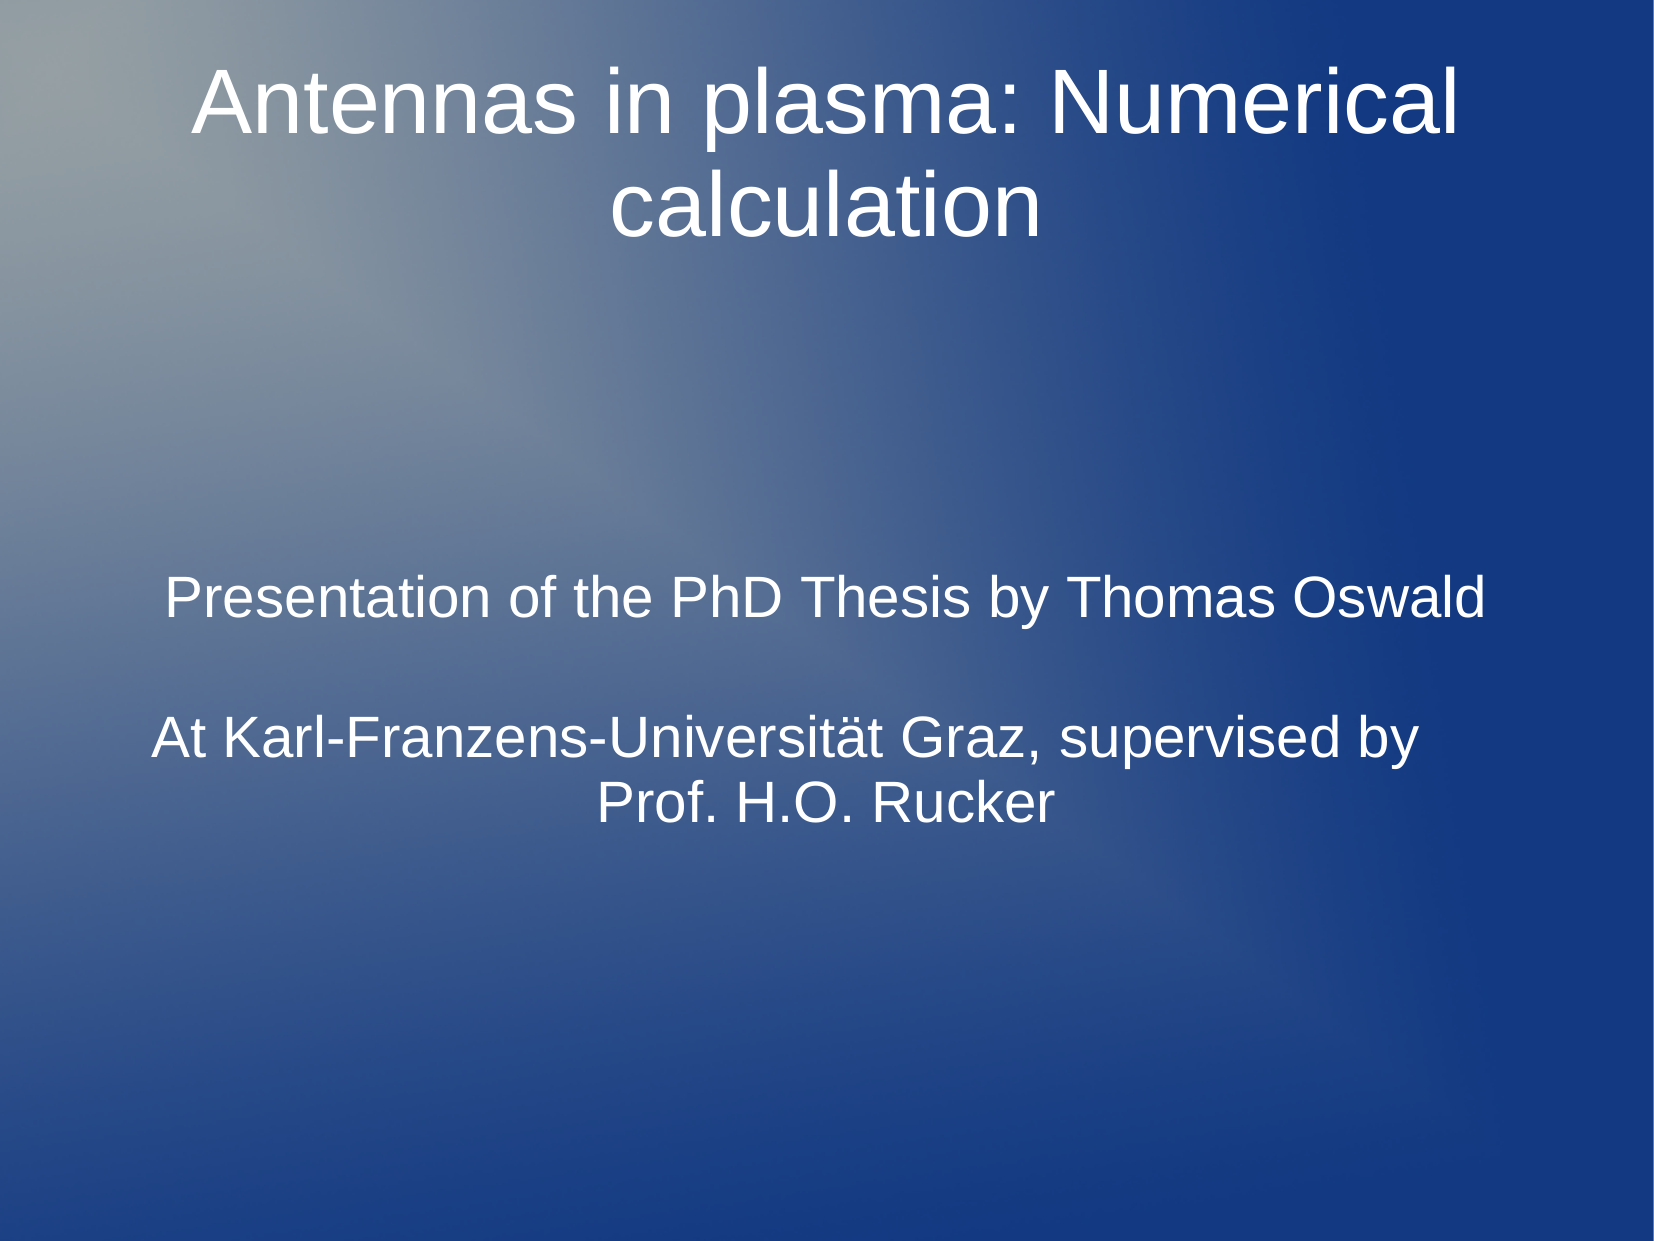

# Antennas in plasma: Numerical calculation
Presentation of the PhD Thesis by Thomas Oswald
At Karl-Franzens-Universität Graz, supervised by Prof. H.O. Rucker